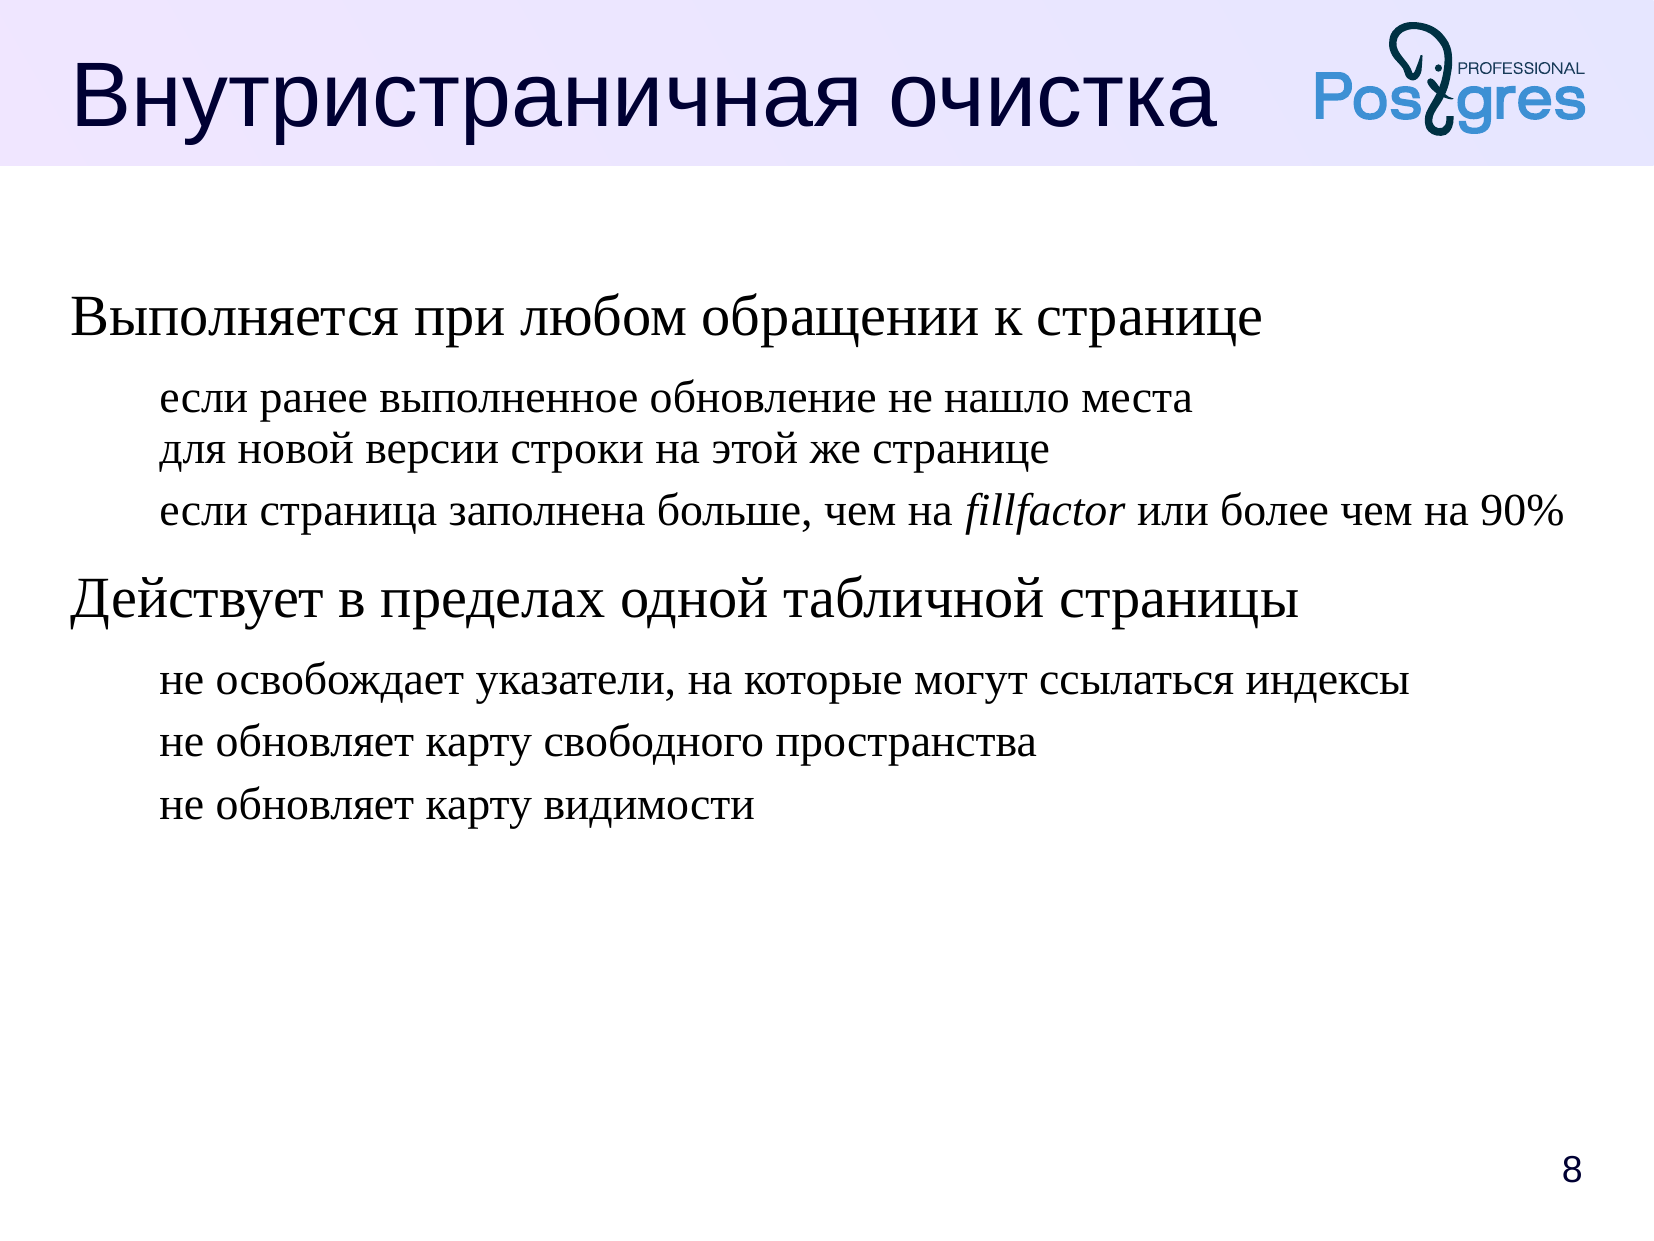

# Внутристраничная очистка
Выполняется при любом обращении к странице
если ранее выполненное обновление не нашло места
для новой версии строки на этой же странице
если страница заполнена больше, чем на fillfactor или более чем на 90%
Действует в пределах одной табличной страницы
не освобождает указатели, на которые могут ссылаться индексы
не обновляет карту свободного пространства
не обновляет карту видимости